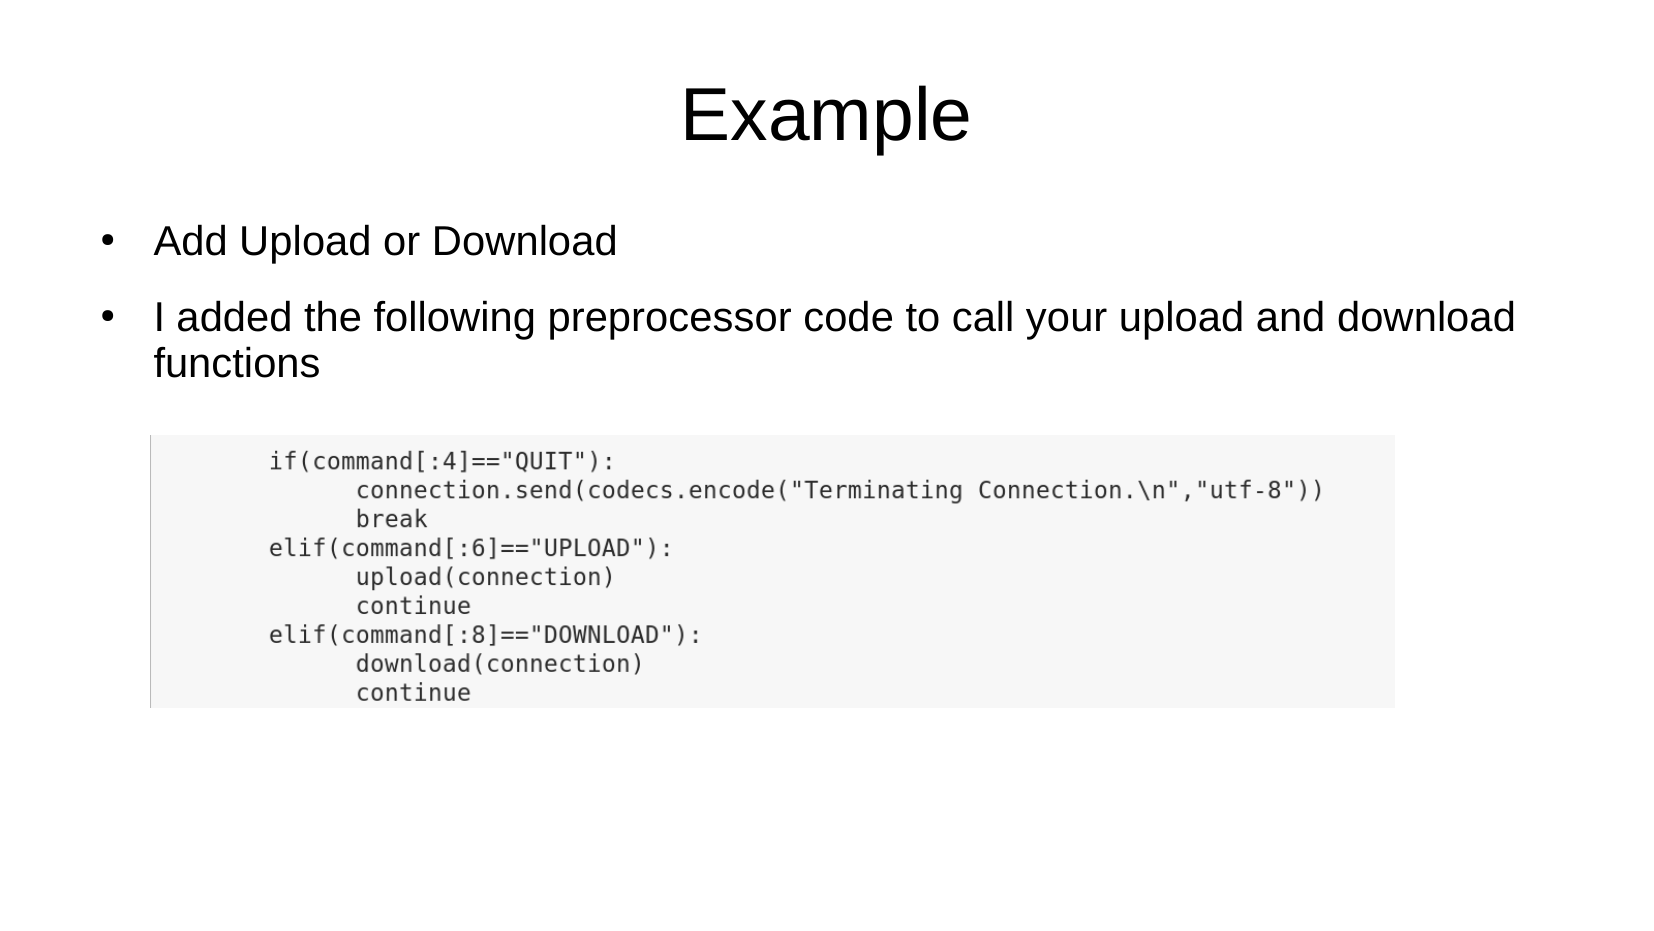

# Example
Add Upload or Download
I added the following preprocessor code to call your upload and download functions